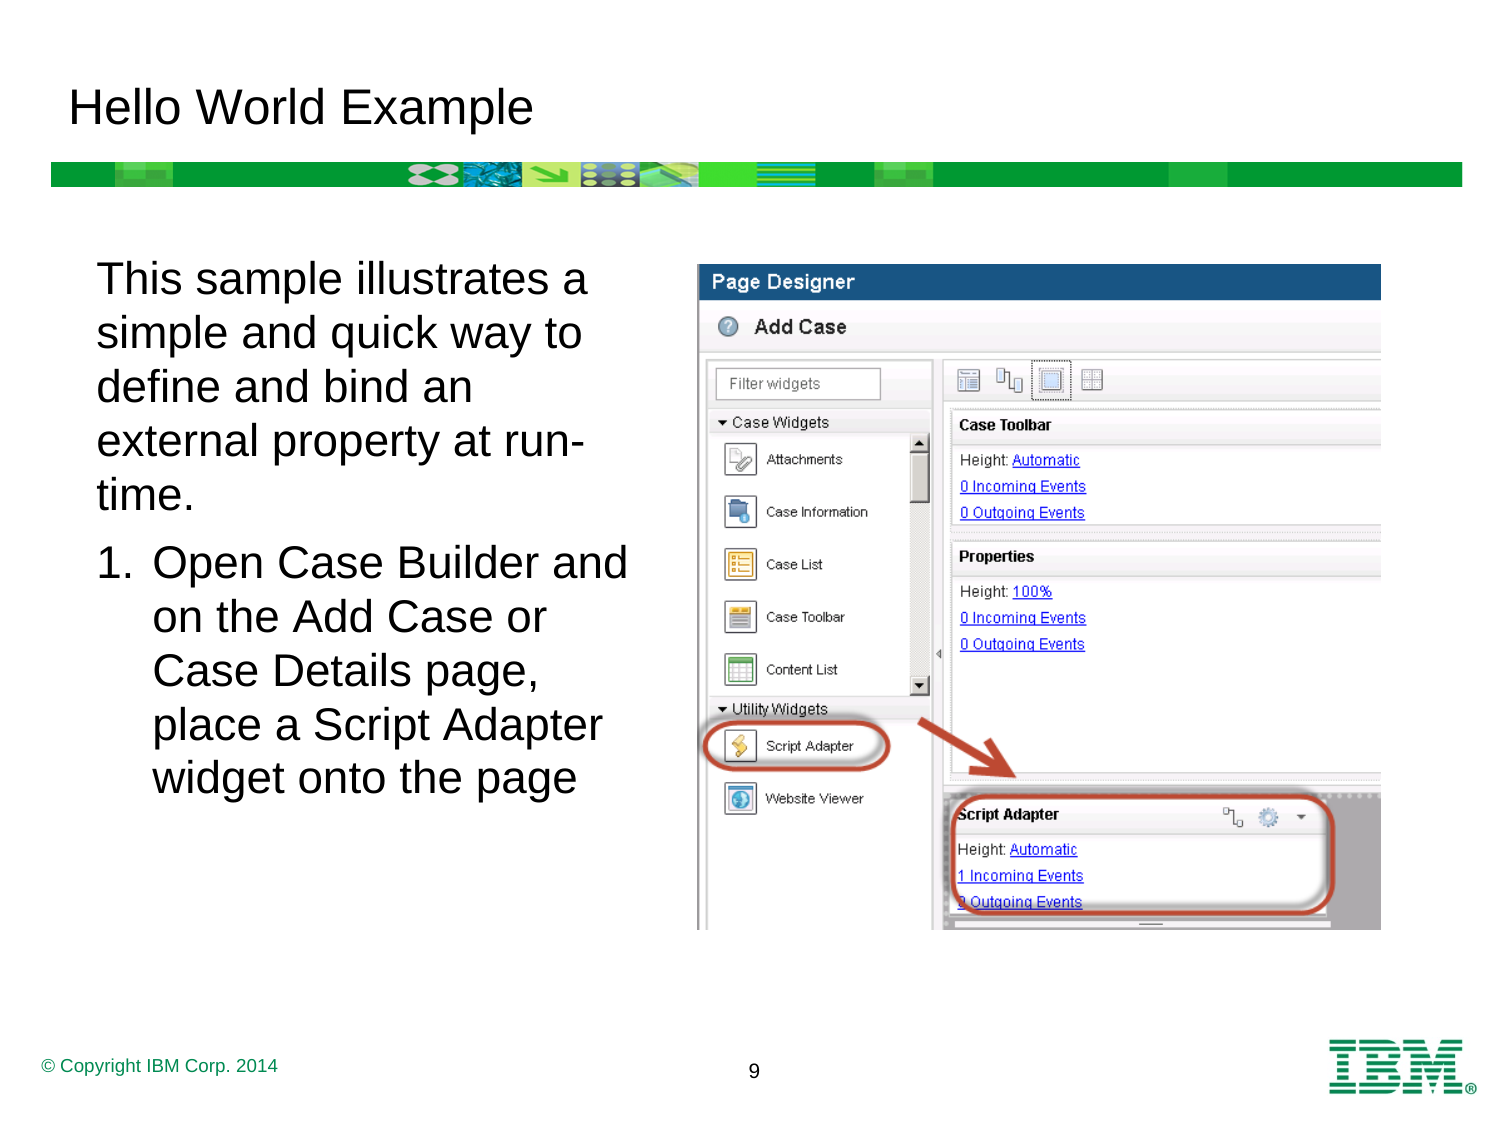

# Hello World Example
This sample illustrates a simple and quick way to define and bind an external property at run-time.
Open Case Builder and on the Add Case or Case Details page, place a Script Adapter widget onto the page
9